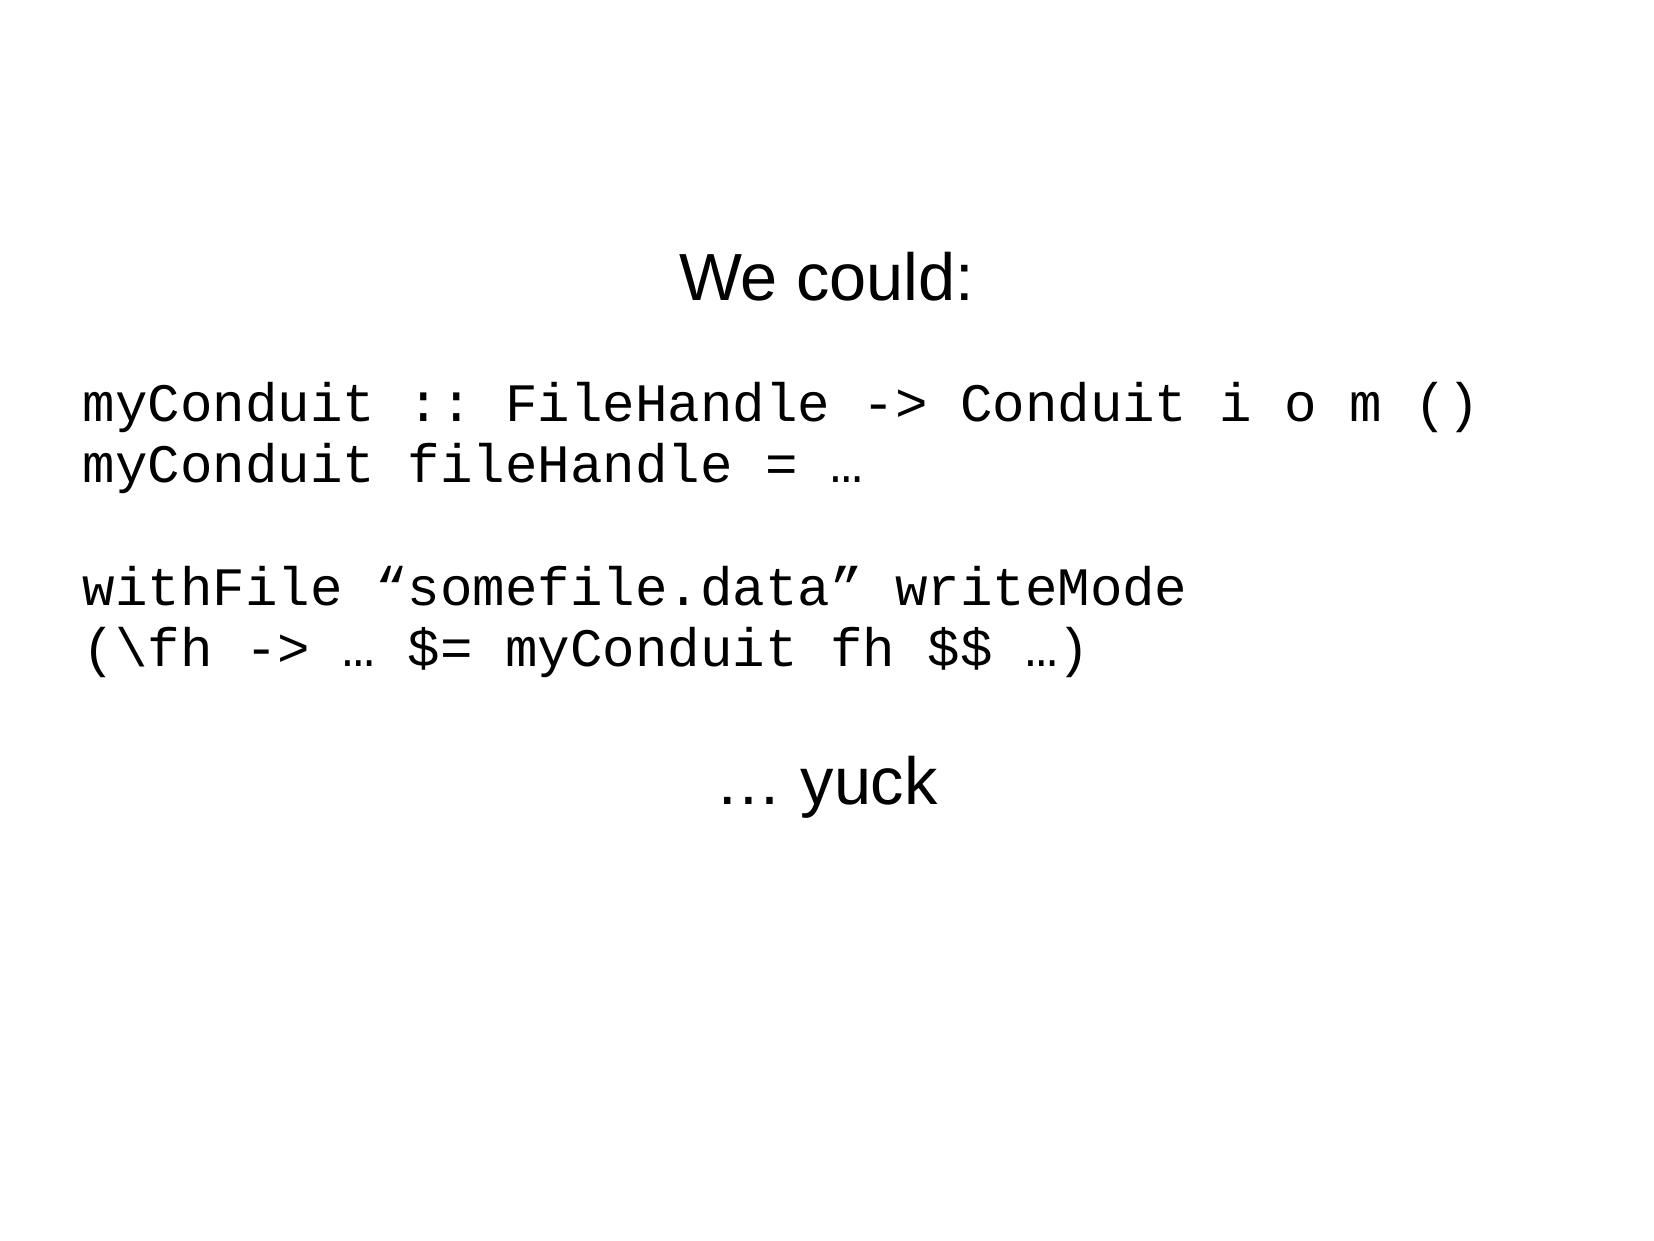

# We could:
myConduit :: FileHandle -> Conduit i o m ()
myConduit fileHandle = …
withFile “somefile.data” writeMode
(\fh -> … $= myConduit fh $$ …)
… yuck